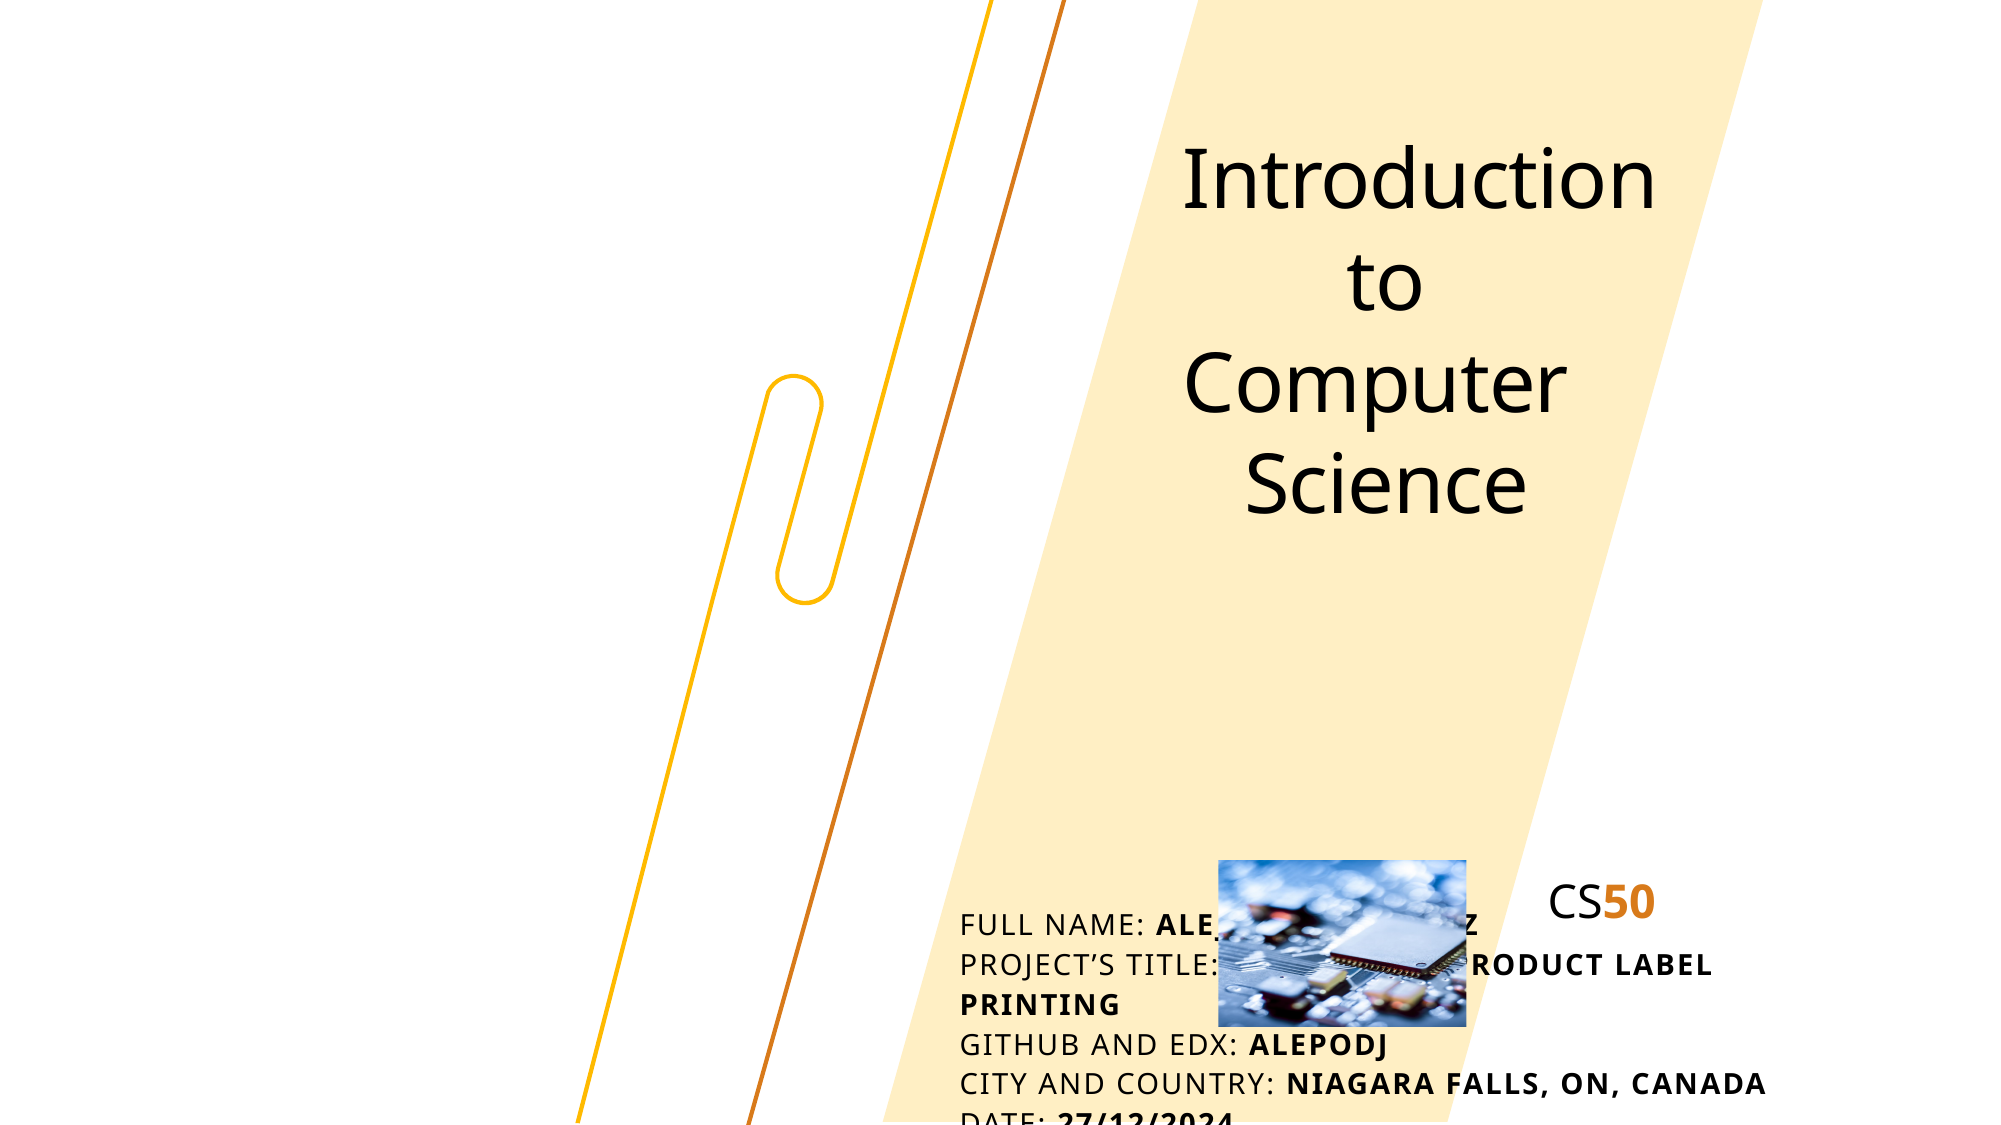

# Introduction to Computer Science
Full NAME: Alejandro Suarez
project’s title: Prima Wrap Product Label Printing
GitHub and edX: alepodj
city and country: Niagara Falls, ON, Canada
Date: 27/12/2024
CS50